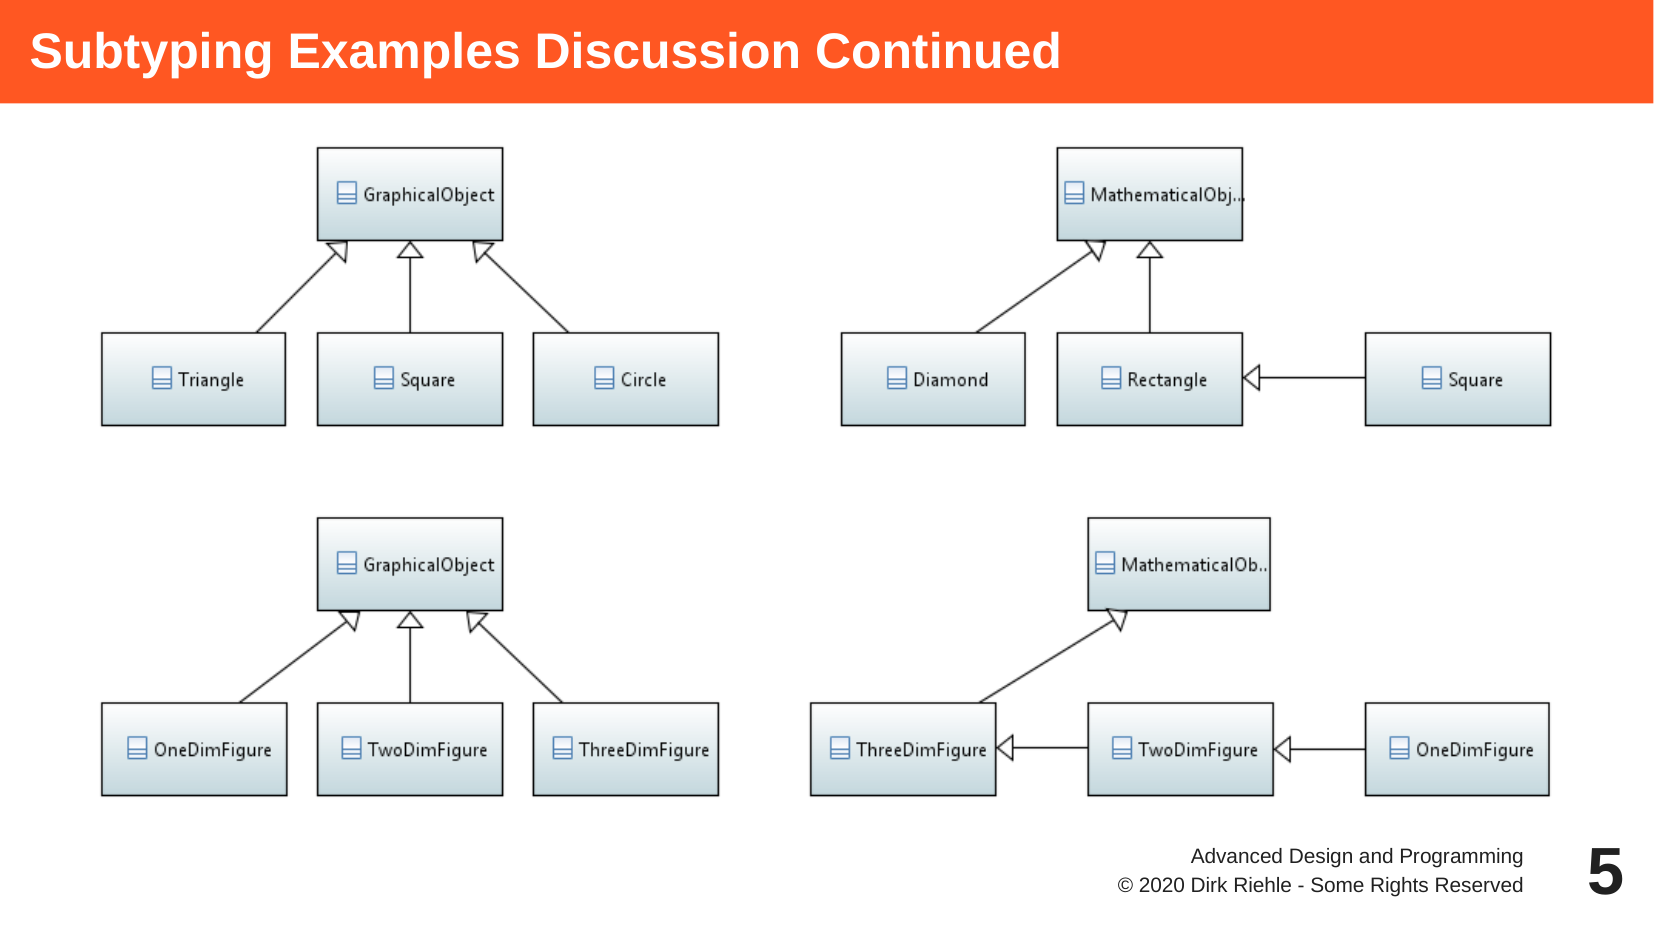

# Subtyping Examples Discussion Continued
Advanced Design and Programming
5
© 2020 Dirk Riehle - Some Rights Reserved